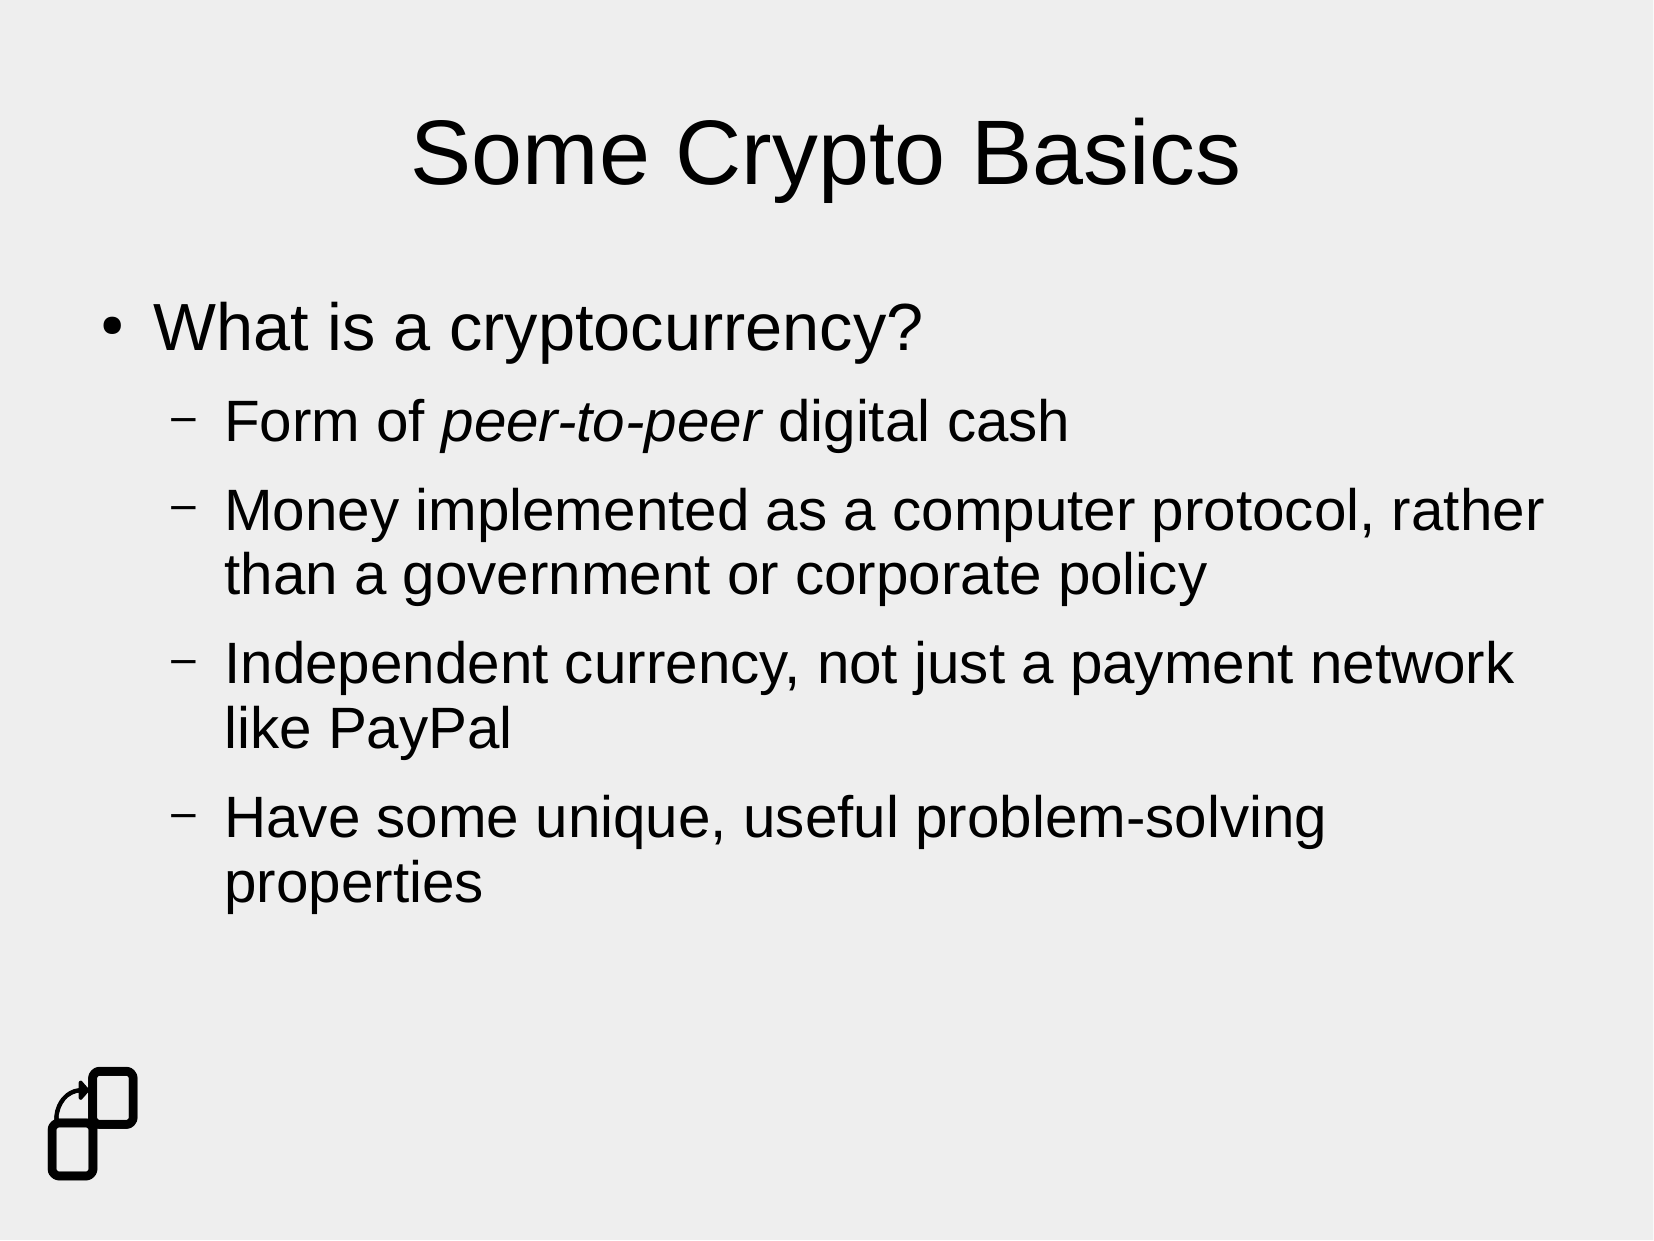

# Some Crypto Basics
What is a cryptocurrency?
Form of peer-to-peer digital cash
Money implemented as a computer protocol, rather than a government or corporate policy
Independent currency, not just a payment network like PayPal
Have some unique, useful problem-solving properties